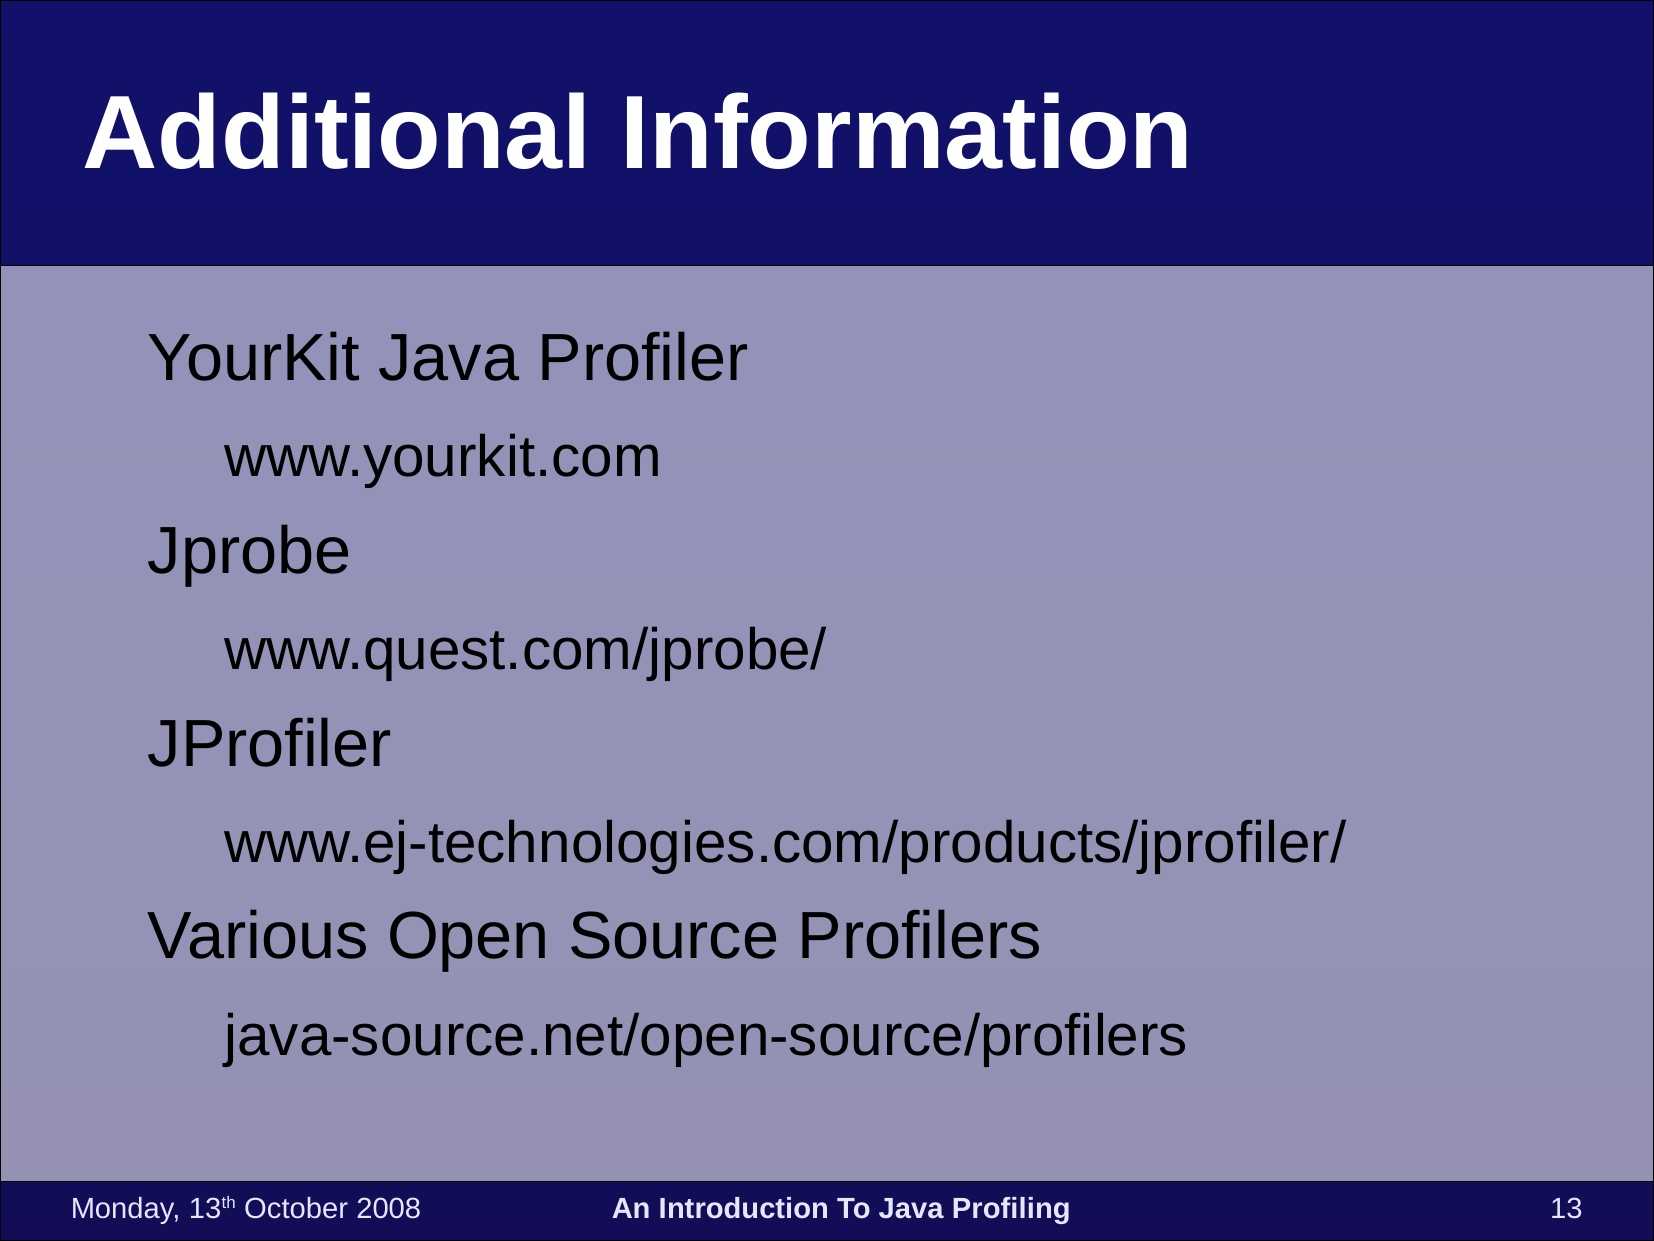

# Additional Information
YourKit Java Profiler
www.yourkit.com
Jprobe
www.quest.com/jprobe/
JProfiler
www.ej-technologies.com/products/jprofiler/
Various Open Source Profilers
java-source.net/open-source/profilers
13